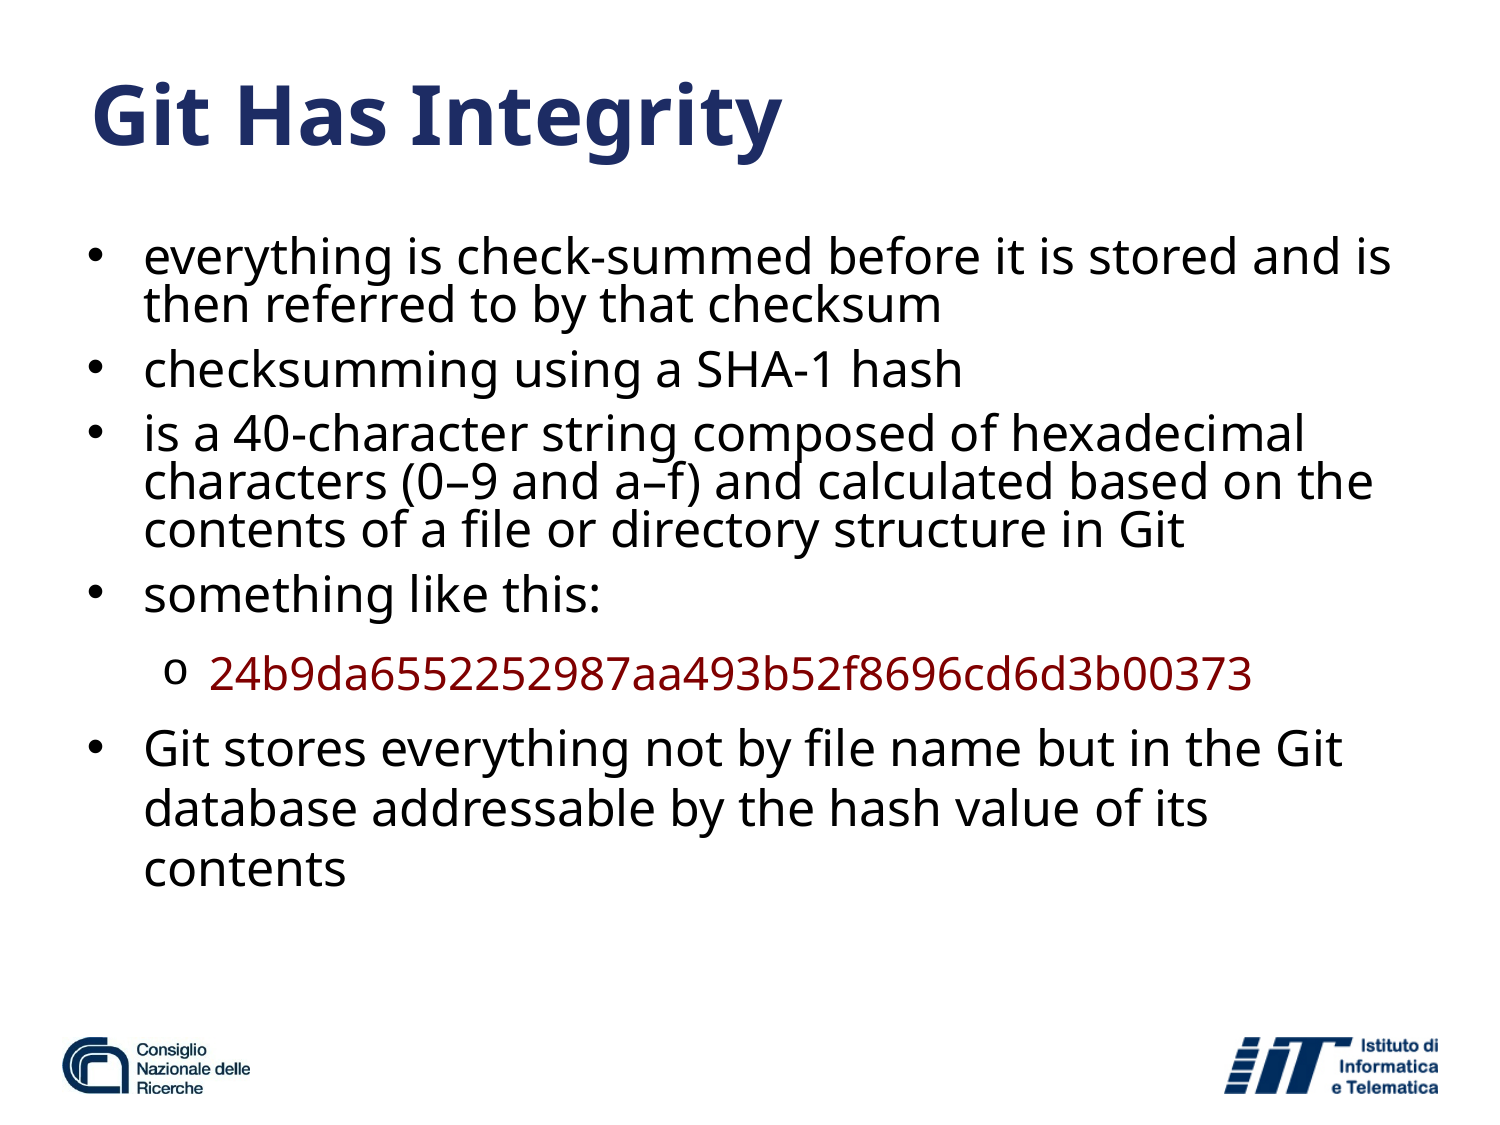

# Git Has Integrity
everything is check-summed before it is stored and is then referred to by that checksum
checksumming using a SHA-1 hash
is a 40-character string composed of hexadecimal characters (0–9 and a–f) and calculated based on the contents of a file or directory structure in Git
something like this:
24b9da6552252987aa493b52f8696cd6d3b00373
Git stores everything not by file name but in the Git database addressable by the hash value of its contents